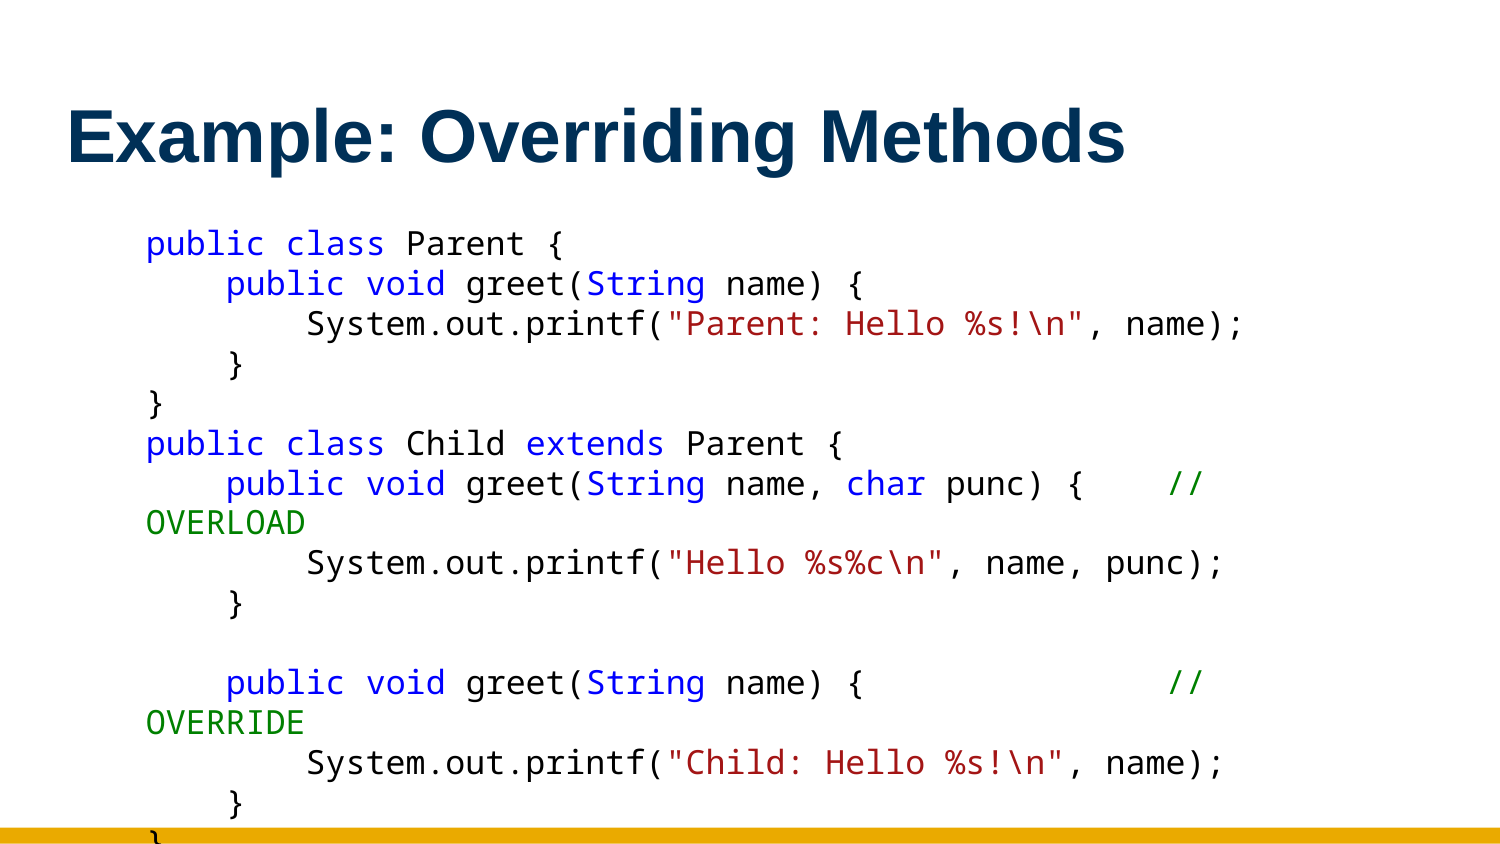

# Example: Overriding Methods
public class Parent {
 public void greet(String name) {
    System.out.printf("Parent: Hello %s!\n", name);
 }
}
public class Child extends Parent {
 public void greet(String name, char punc) { // OVERLOAD
    System.out.printf("Hello %s%c\n", name, punc);
 }
 public void greet(String name) { // OVERRIDE
    System.out.printf("Child: Hello %s!\n", name);
 }
}